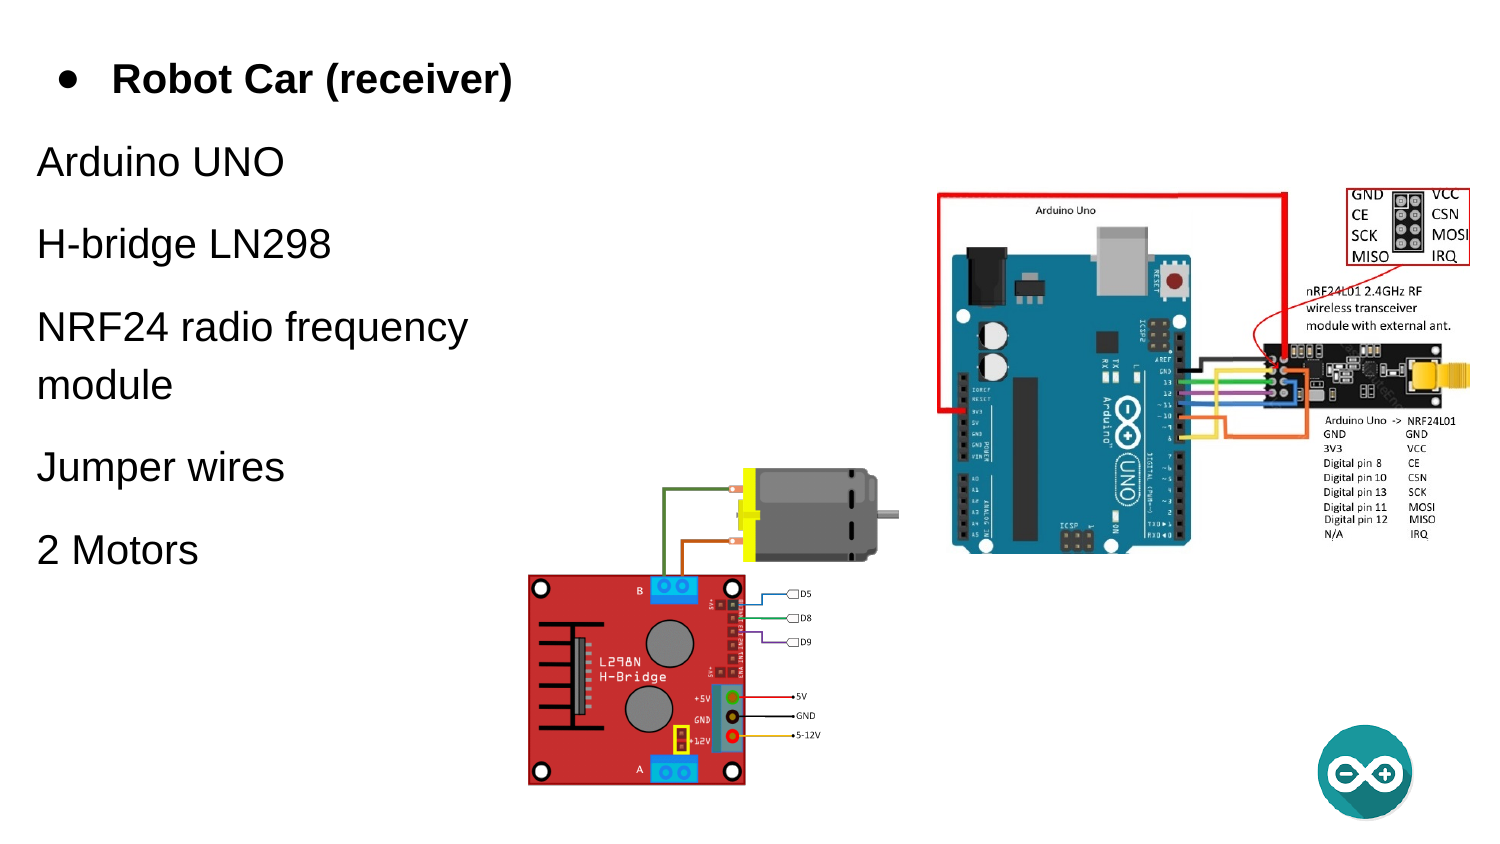

# Robot Car (receiver)
Arduino UNO
H-bridge LN298
NRF24 radio frequency module
Jumper wires
2 Motors